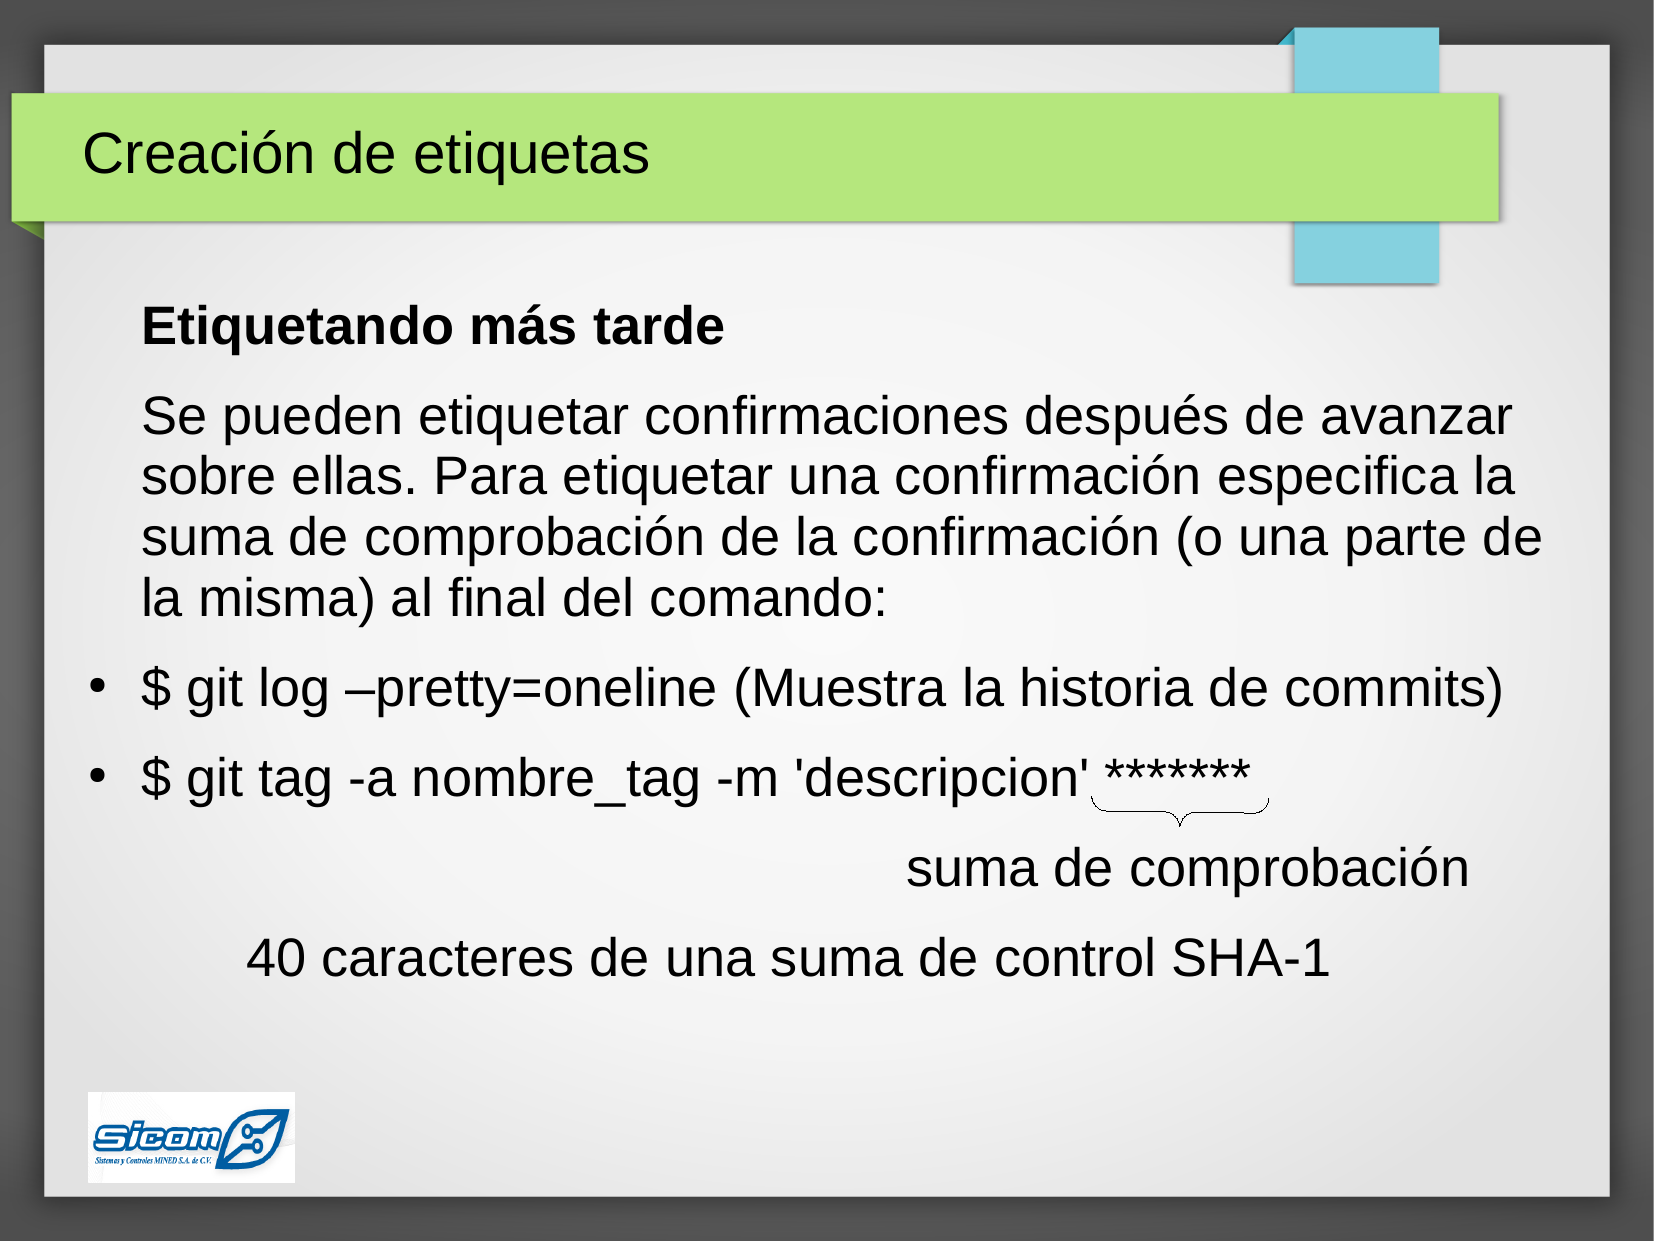

# Creación de etiquetas
Etiquetando más tarde
Se pueden etiquetar confirmaciones después de avanzar sobre ellas. Para etiquetar una confirmación especifica la suma de comprobación de la confirmación (o una parte de la misma) al final del comando:
$ git log –pretty=oneline (Muestra la historia de commits)
$ git tag -a nombre_tag -m 'descripcion' *******
 suma de comprobación
 40 caracteres de una suma de control SHA-1